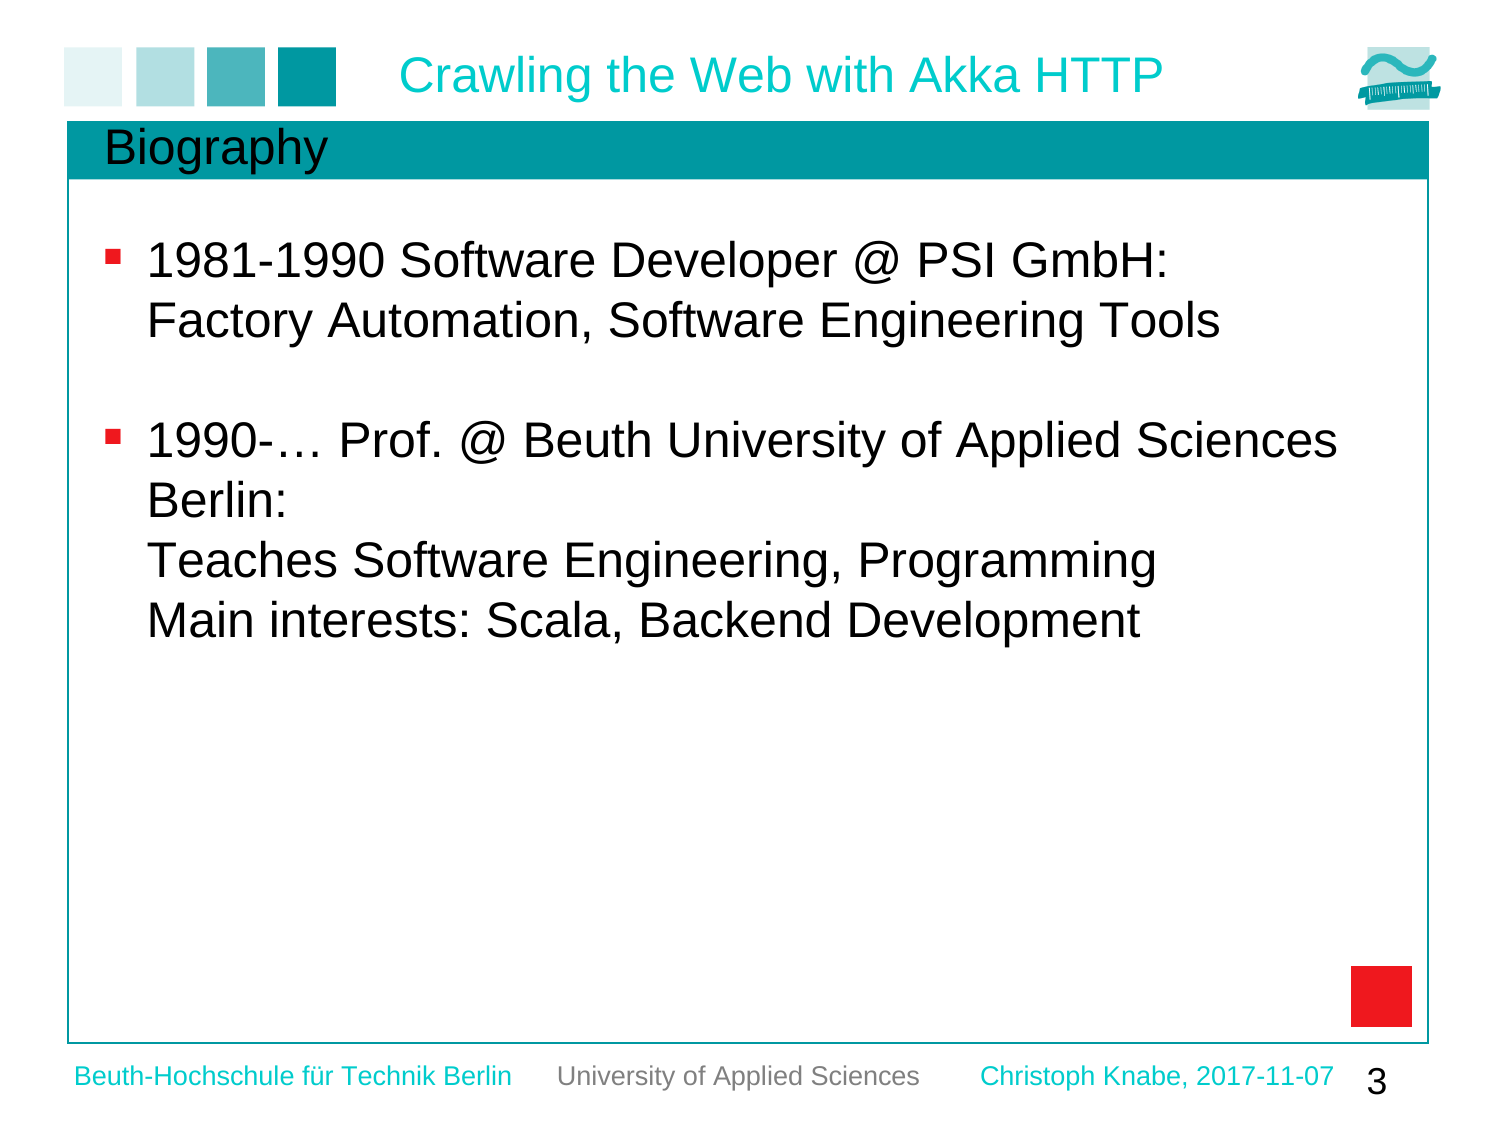

Biography
1981-1990 Software Developer @ PSI GmbH:
Factory Automation, Software Engineering Tools
1990-… Prof. @ Beuth University of Applied Sciences Berlin:
Teaches Software Engineering, Programming
Main interests: Scala, Backend Development
3